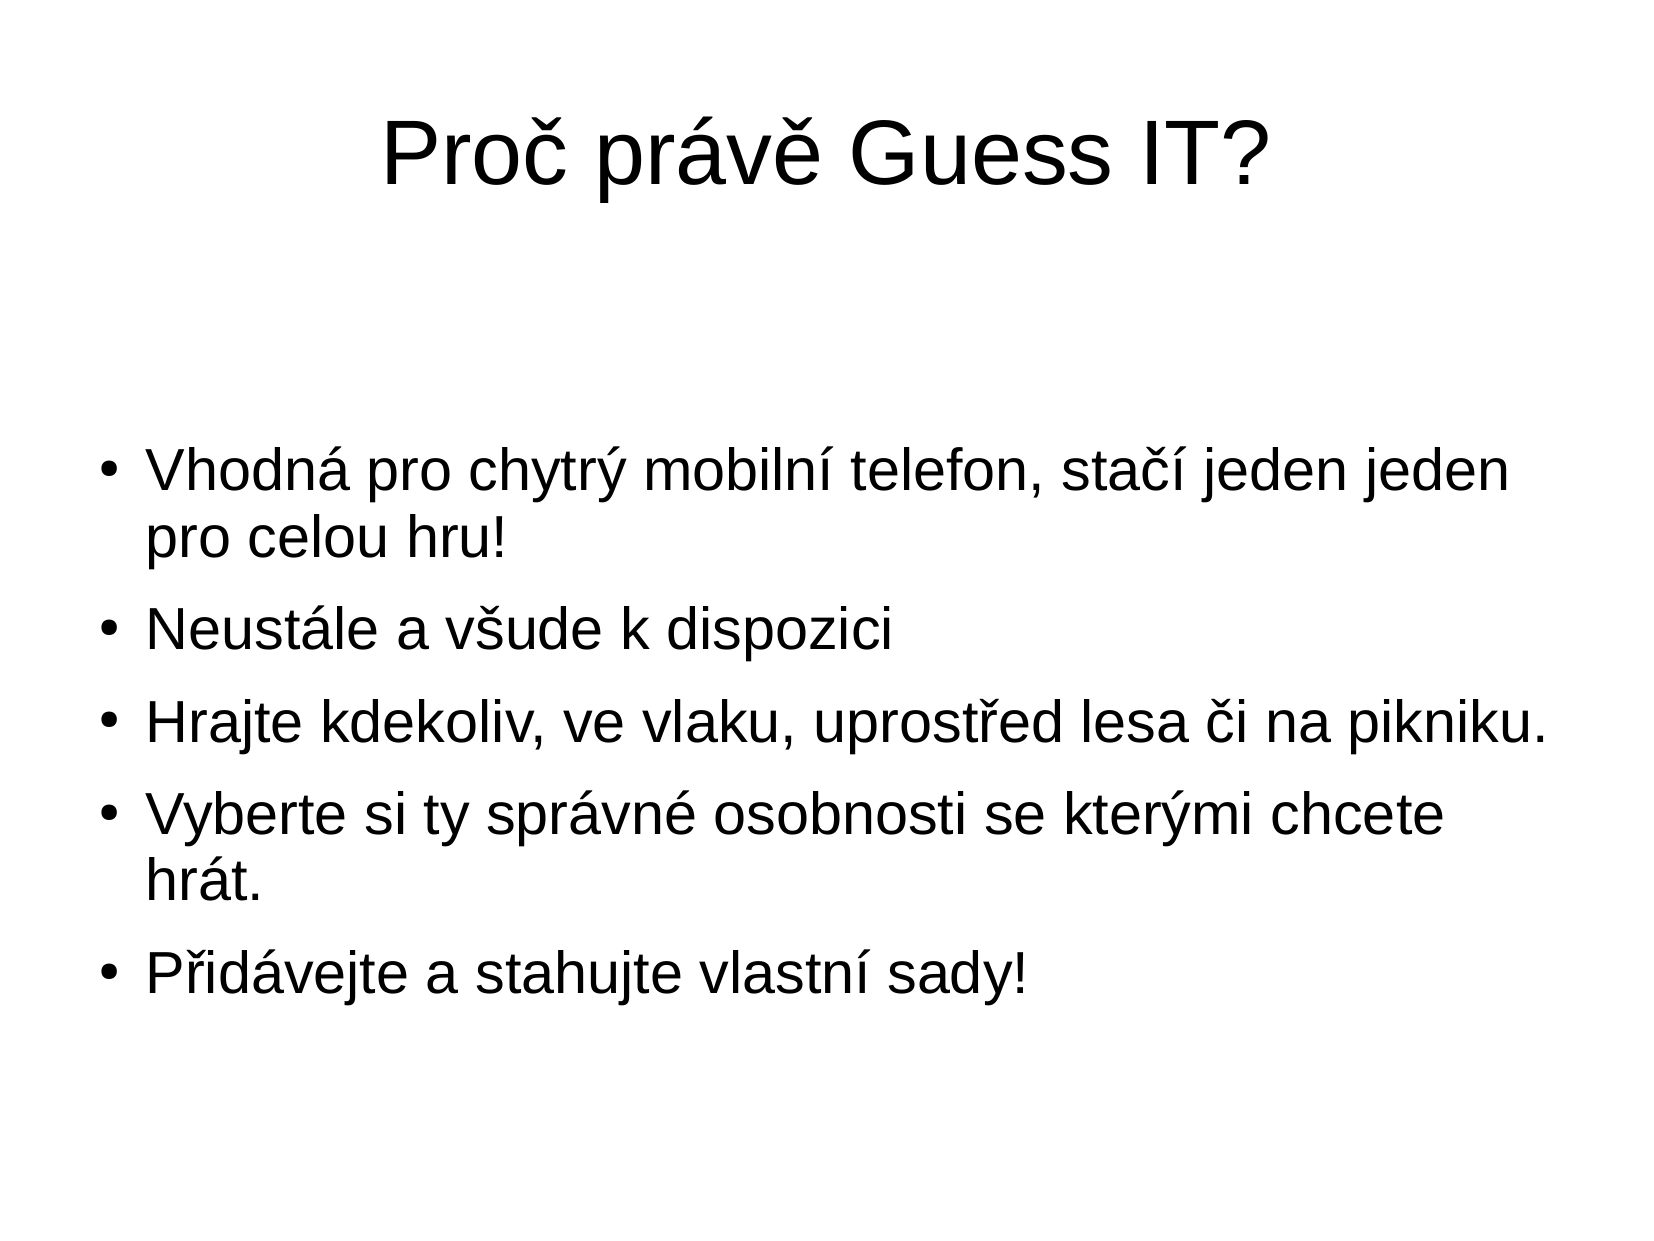

# Proč právě Guess IT?
Vhodná pro chytrý mobilní telefon, stačí jeden jeden pro celou hru!
Neustále a všude k dispozici
Hrajte kdekoliv, ve vlaku, uprostřed lesa či na pikniku.
Vyberte si ty správné osobnosti se kterými chcete hrát.
Přidávejte a stahujte vlastní sady!